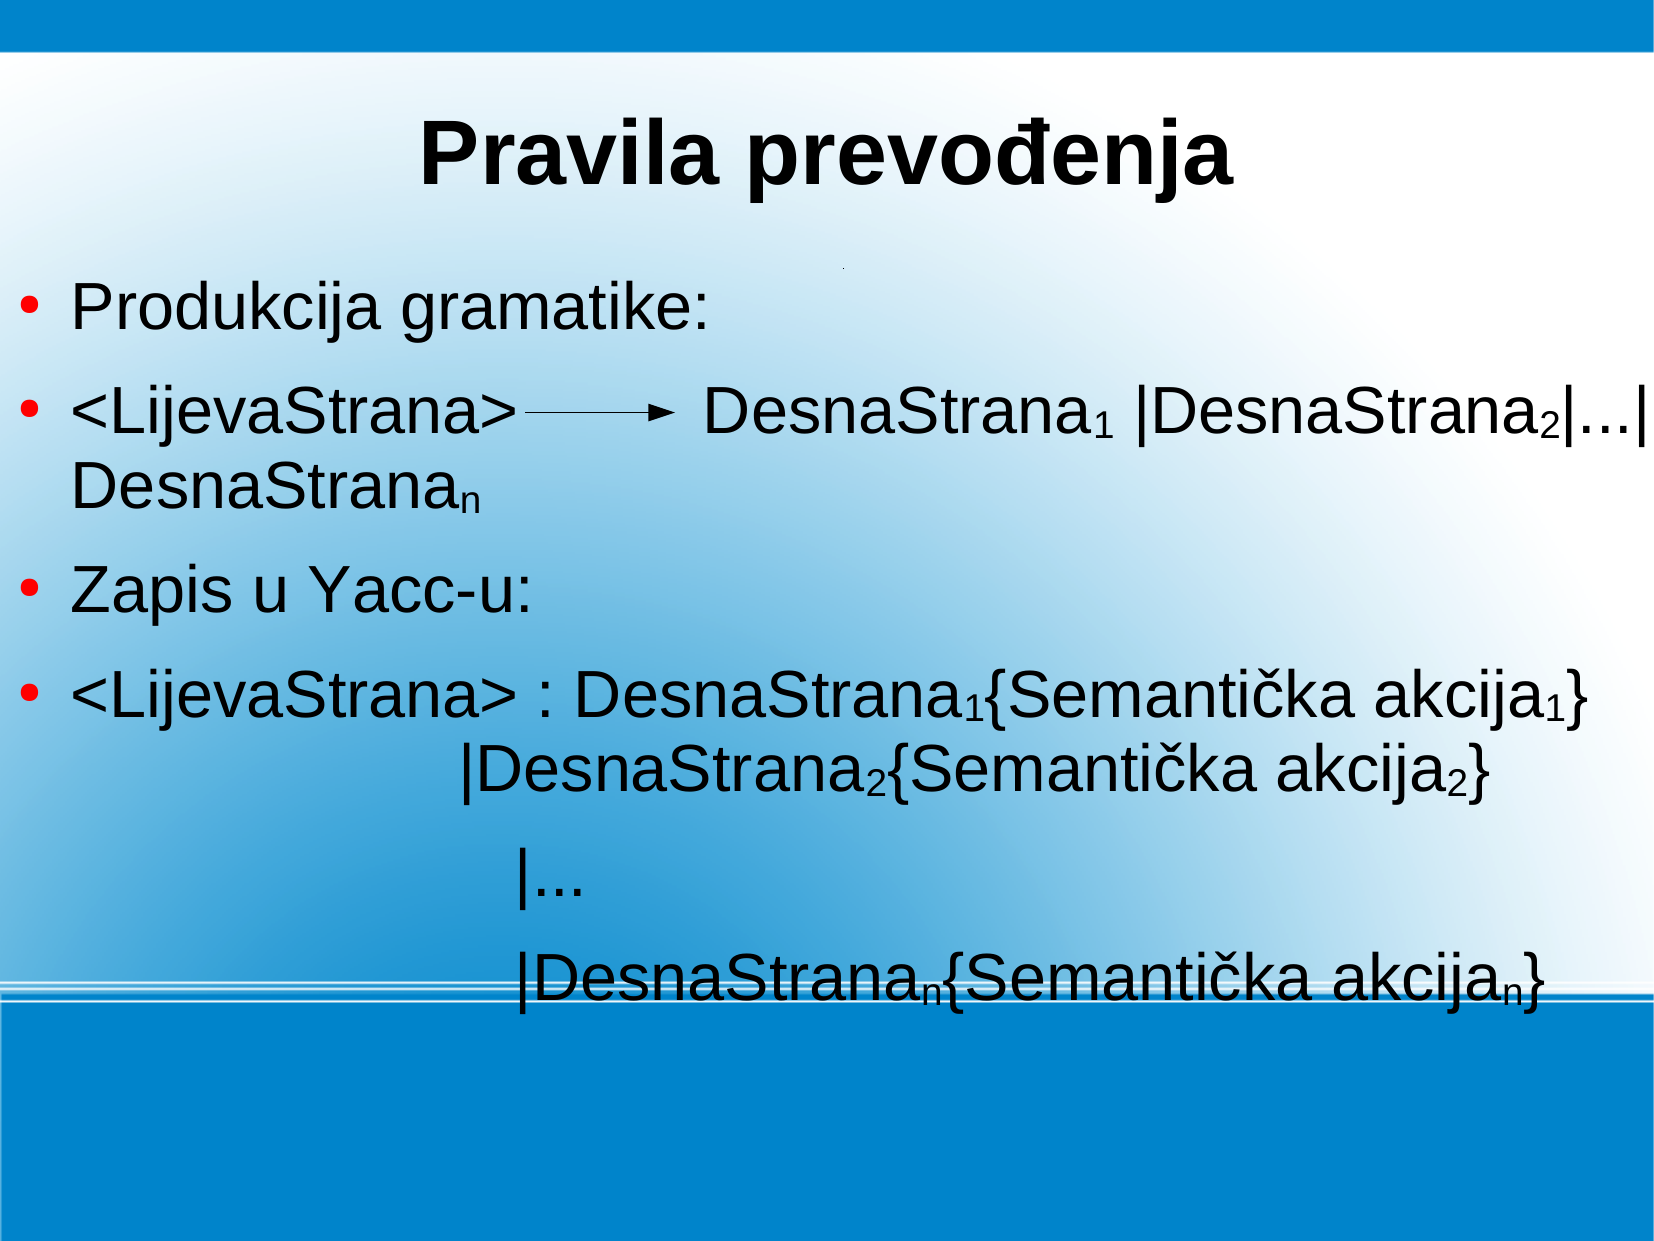

Pravila prevođenja
# Produkcija gramatike:
<LijevaStrana> DesnaStrana1 |DesnaStrana2|...|DesnaStranan
Zapis u Yacc-u:
<LijevaStrana> : DesnaStrana1{Semantička akcija1} |DesnaStrana2{Semantička akcija2}
 |...
 |DesnaStranan{Semantička akcijan}